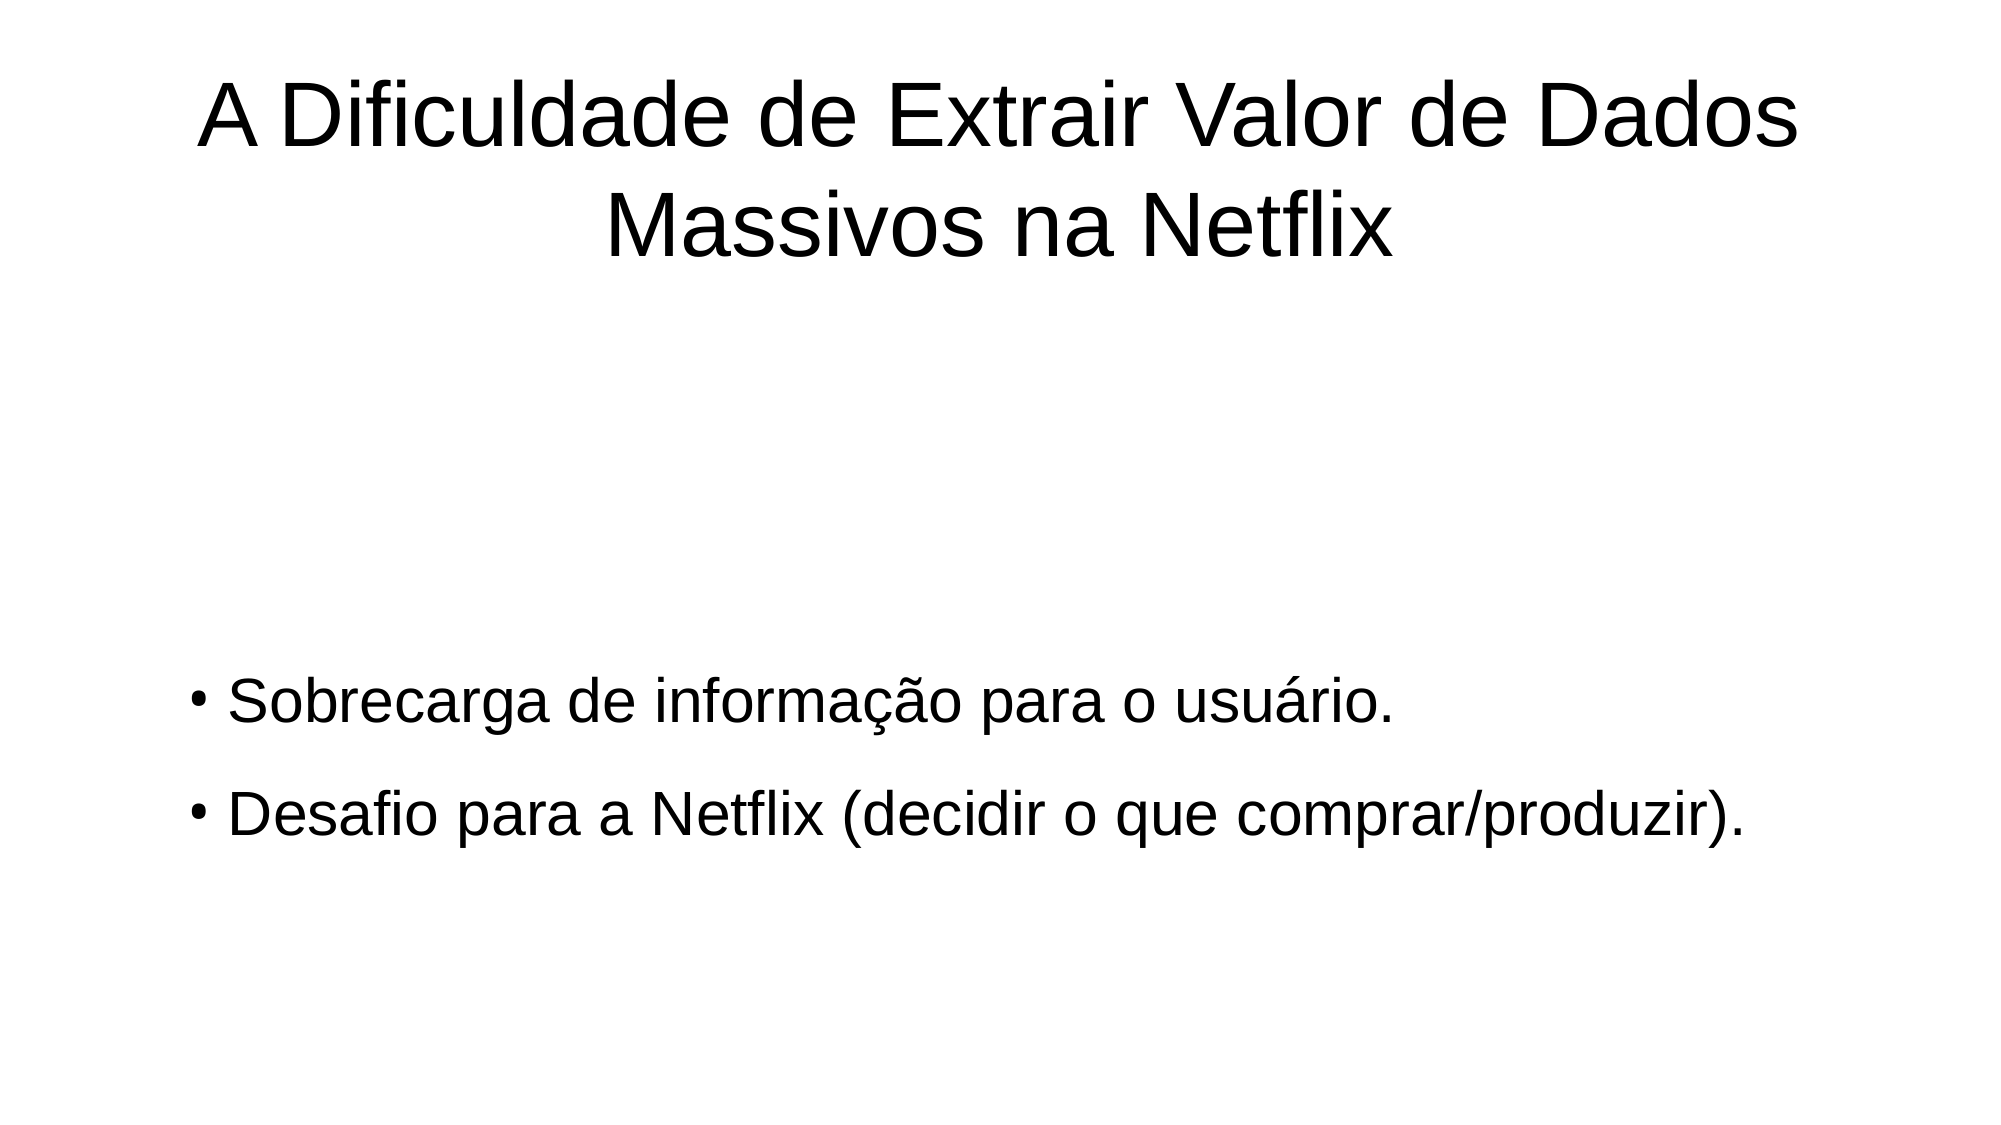

# A Dificuldade de Extrair Valor de Dados Massivos na Netflix
 Sobrecarga de informação para o usuário.
 Desafio para a Netflix (decidir o que comprar/produzir).